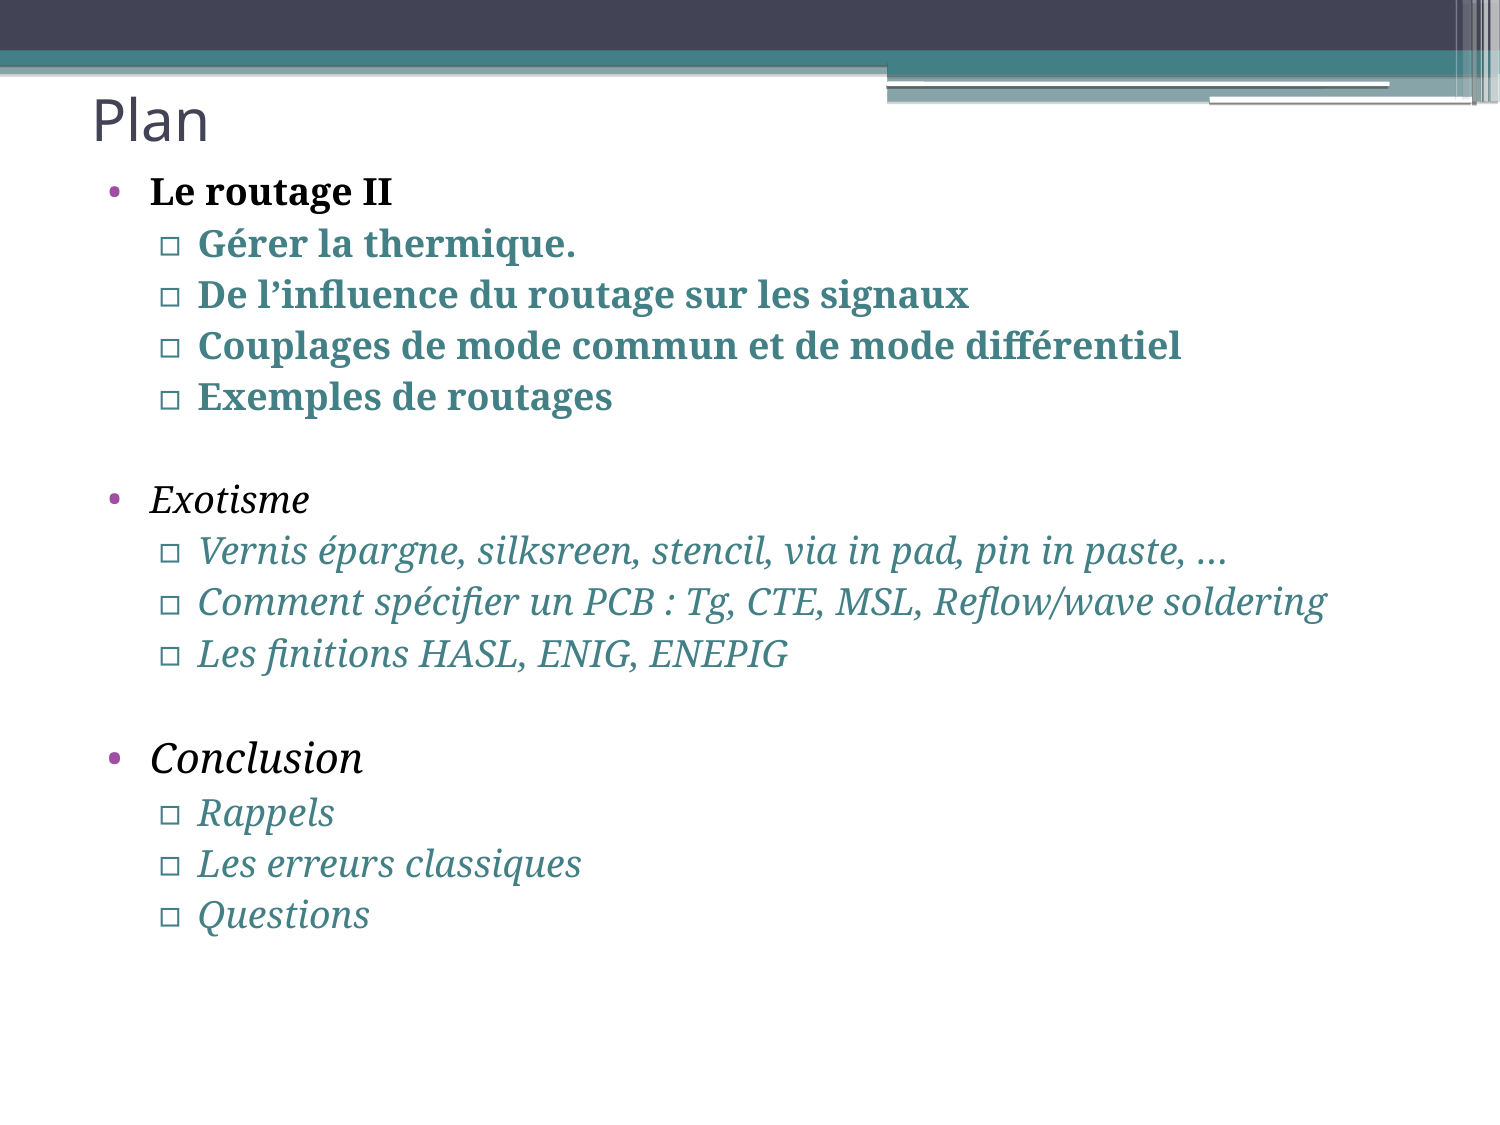

# Plan
Le routage II
Gérer la thermique.
De l’influence du routage sur les signaux
Couplages de mode commun et de mode différentiel
Exemples de routages
Exotisme
Vernis épargne, silksreen, stencil, via in pad, pin in paste, …
Comment spécifier un PCB : Tg, CTE, MSL, Reflow/wave soldering
Les finitions HASL, ENIG, ENEPIG
Conclusion
Rappels
Les erreurs classiques
Questions